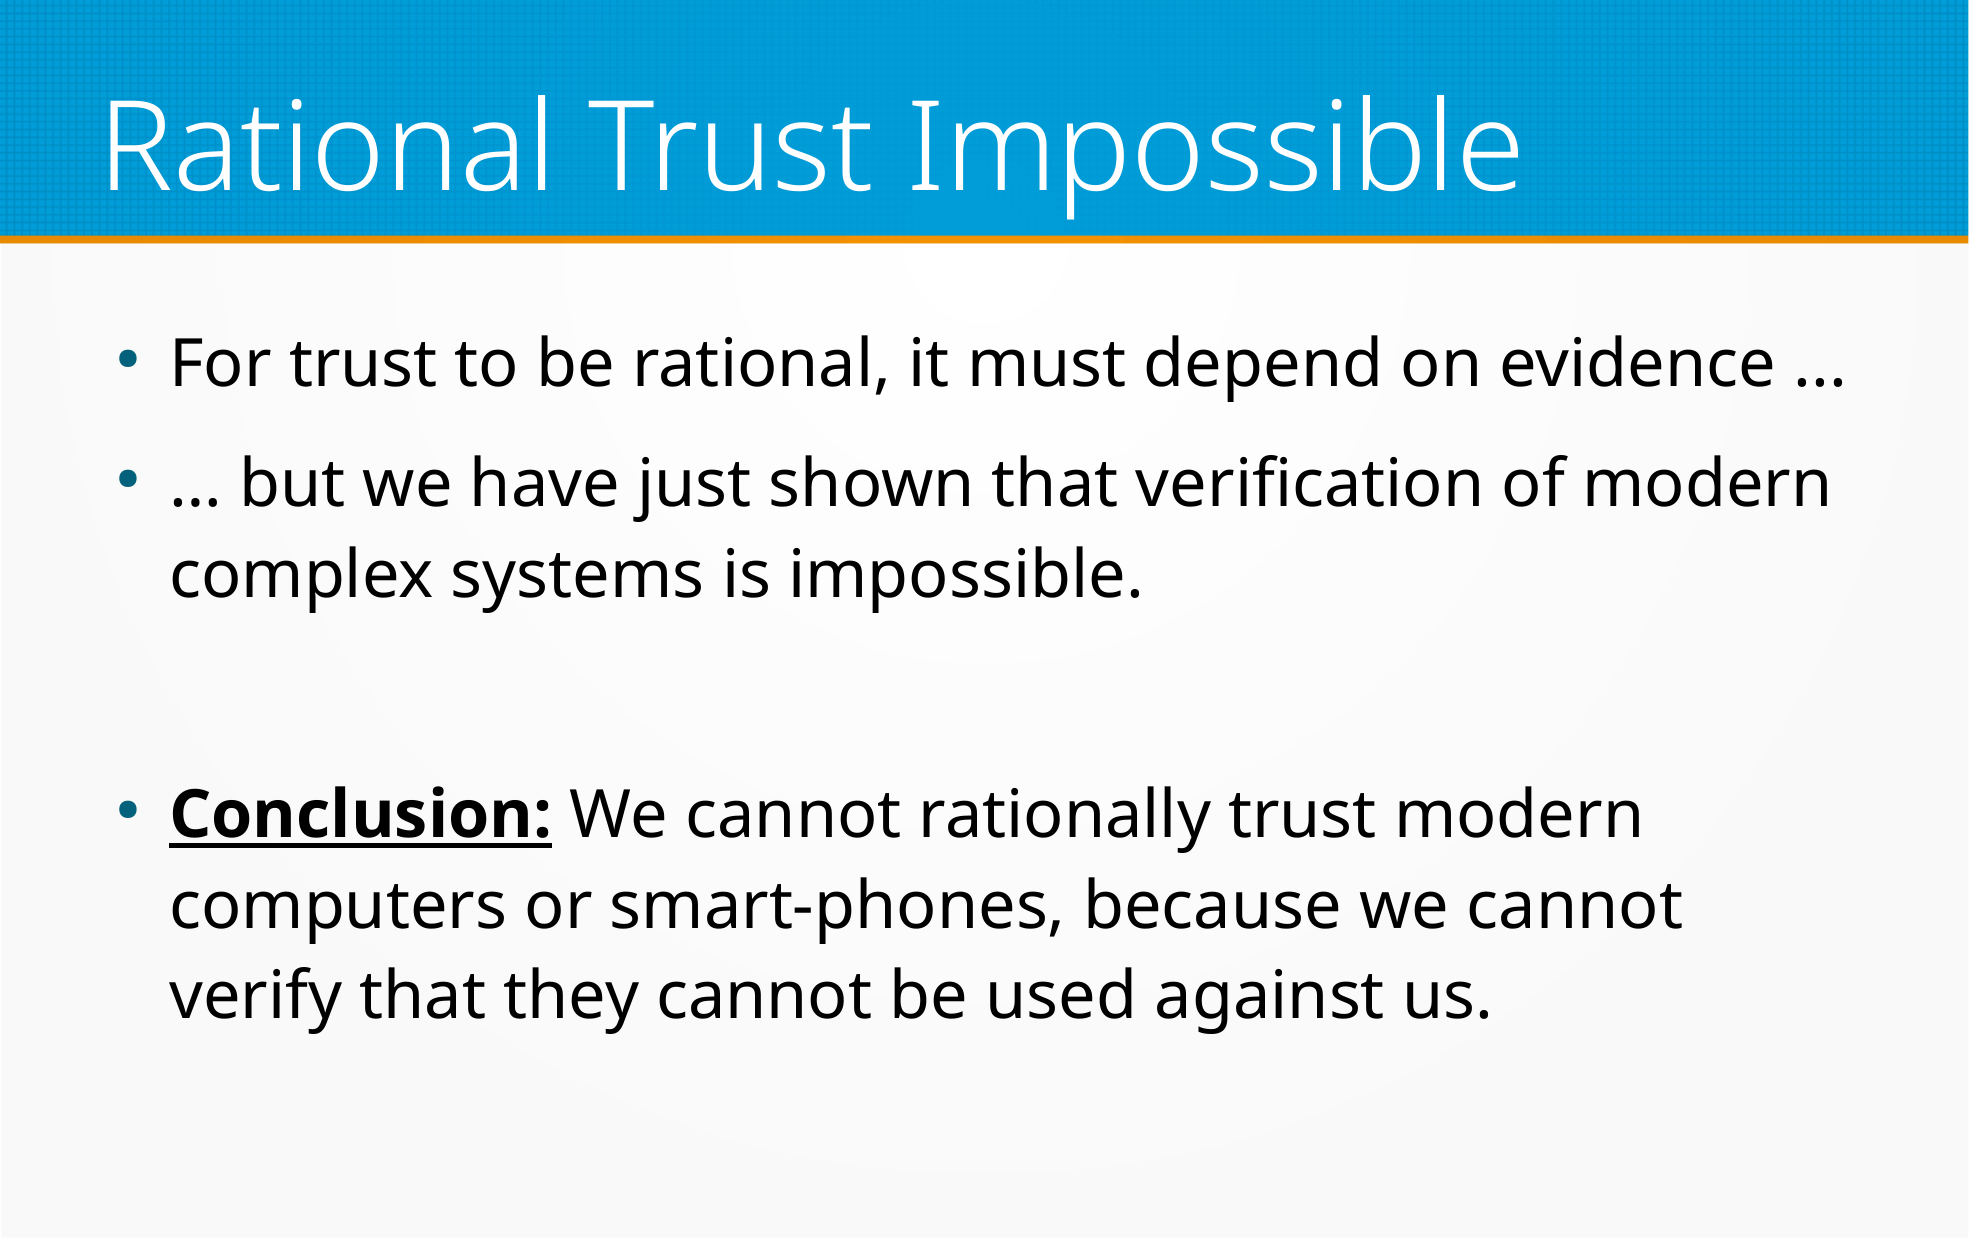

# Rational Trust Impossible
For trust to be rational, it must depend on evidence ...
… but we have just shown that verification of modern complex systems is impossible.
Conclusion: We cannot rationally trust modern computers or smart-phones, because we cannot verify that they cannot be used against us.